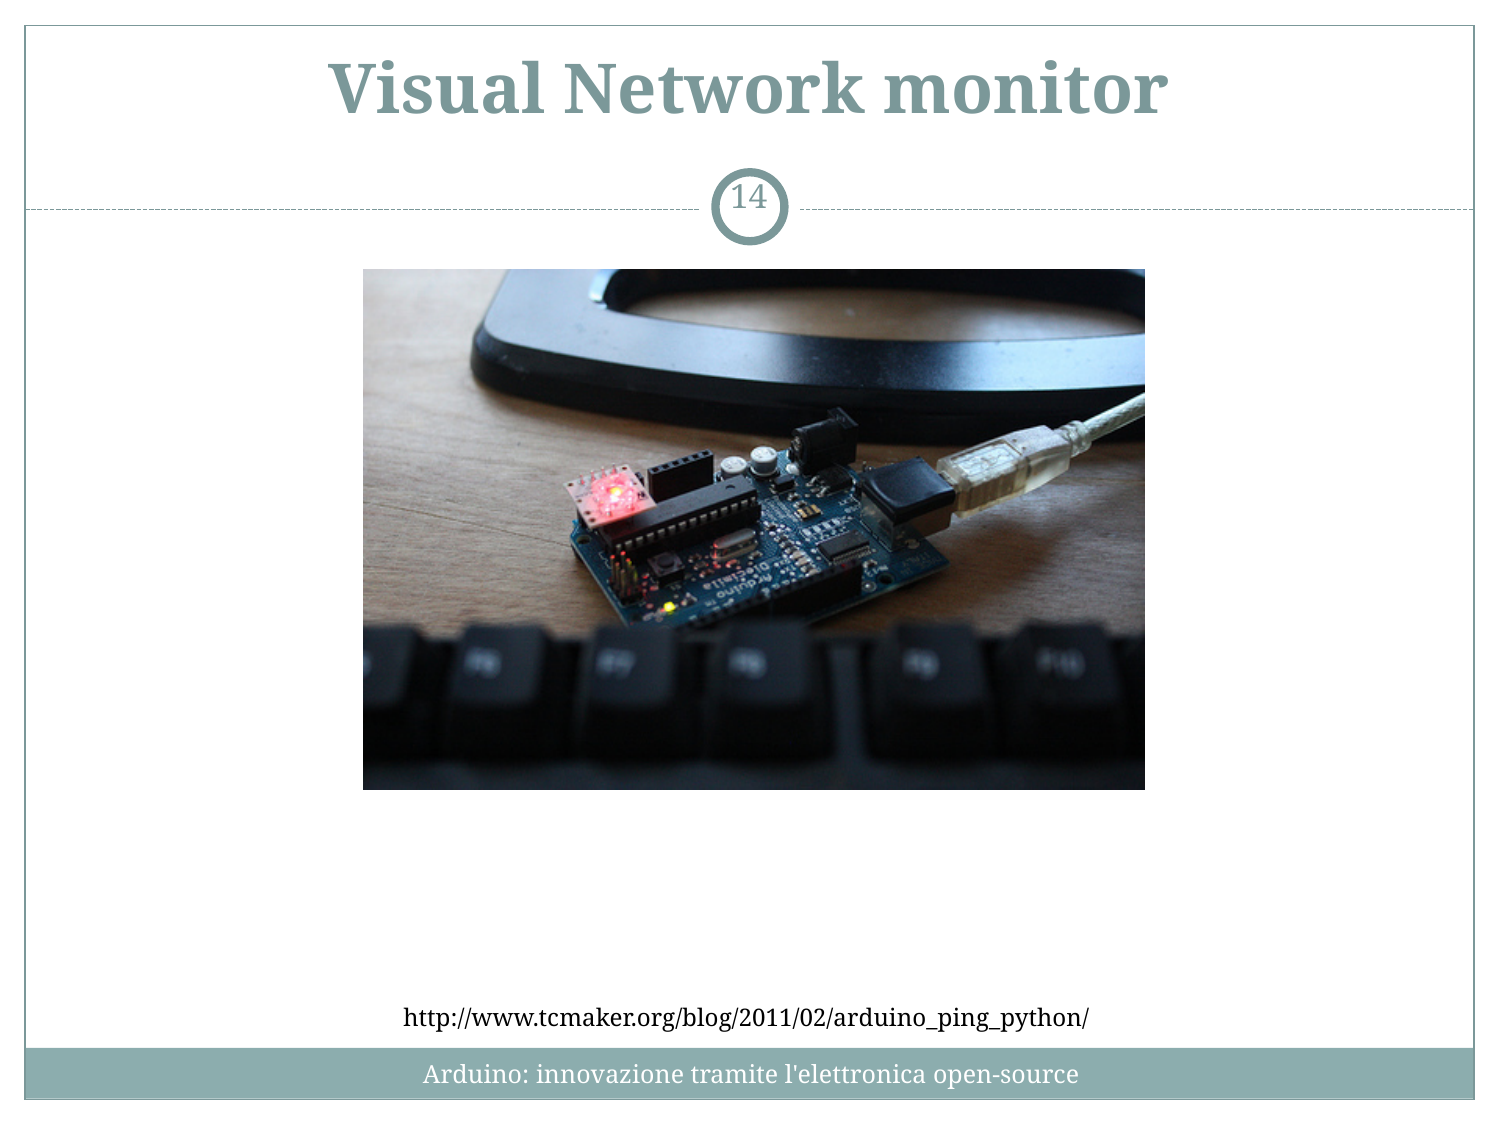

# Visual Network monitor
http://www.tcmaker.org/blog/2011/02/arduino_ping_python/
Arduino: innovazione tramite l'elettronica open-source